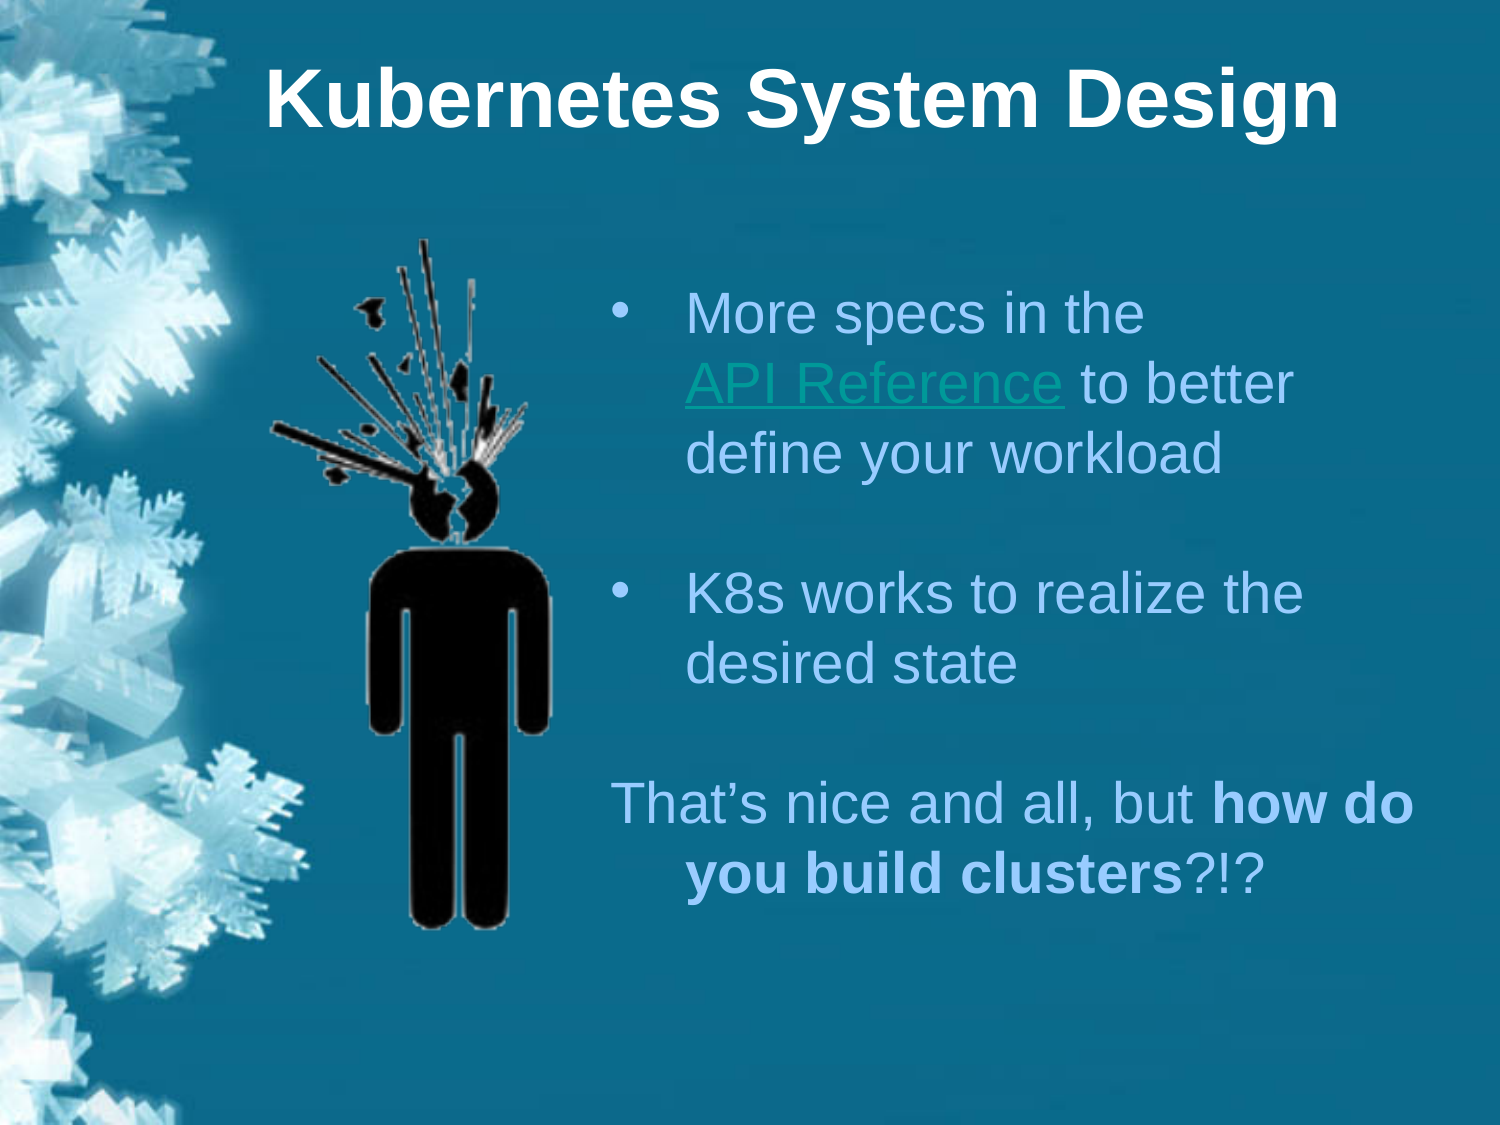

# Kubernetes System Design
More specs in the API Reference to better define your workload
K8s works to realize the desired state
That’s nice and all, but how do you build clusters?!?